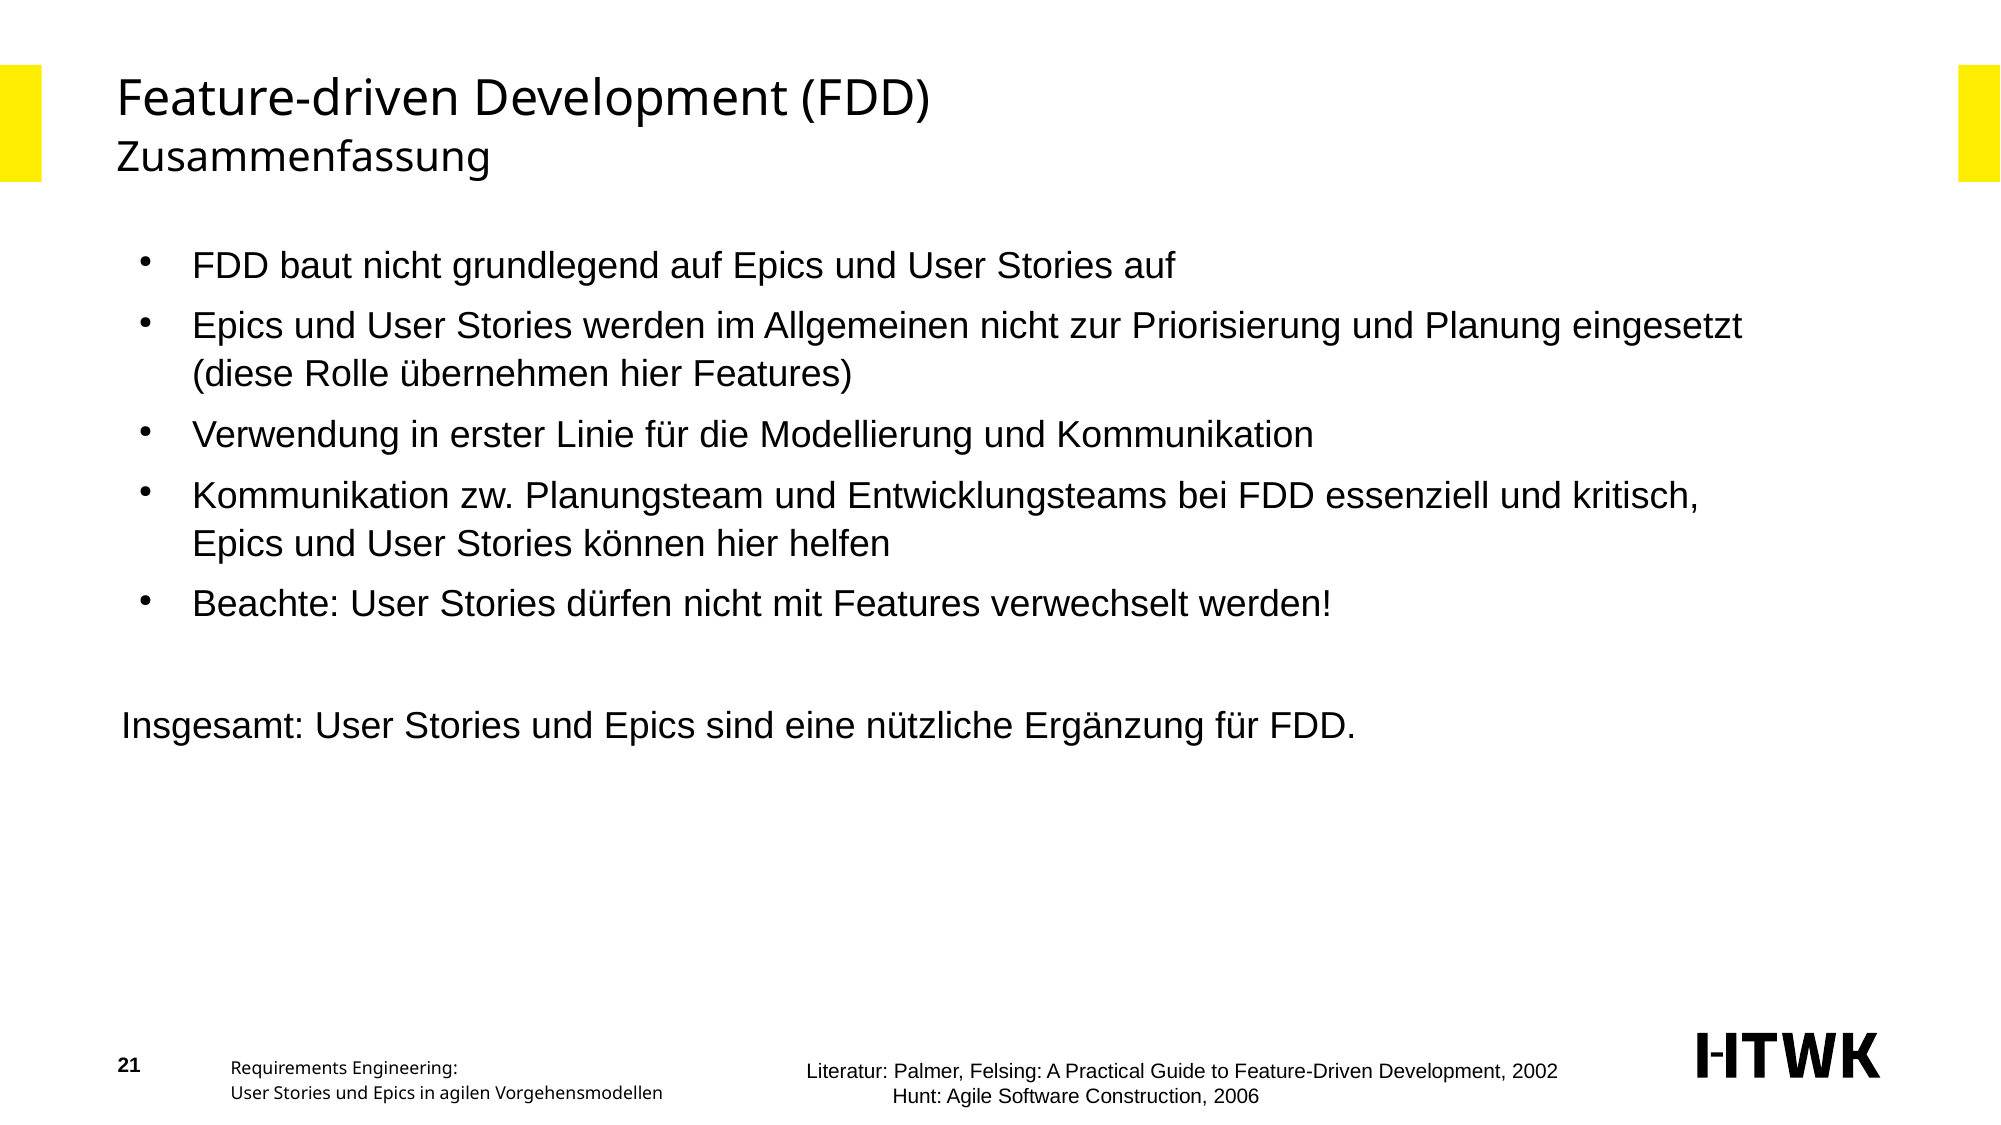

# Feature-driven Development (FDD) Zusammenfassung
FDD baut nicht grundlegend auf Epics und User Stories auf
Epics und User Stories werden im Allgemeinen nicht zur Priorisierung und Planung eingesetzt
(diese Rolle übernehmen hier Features)
Verwendung in erster Linie für die Modellierung und Kommunikation
Kommunikation zw. Planungsteam und Entwicklungsteams bei FDD essenziell und kritisch,
Epics und User Stories können hier helfen
Beachte: User Stories dürfen nicht mit Features verwechselt werden!
Insgesamt: User Stories und Epics sind eine nützliche Ergänzung für FDD.
21
Literatur: Palmer, Felsing: A Practical Guide to Feature-Driven Development, 2002
 Hunt: Agile Software Construction, 2006